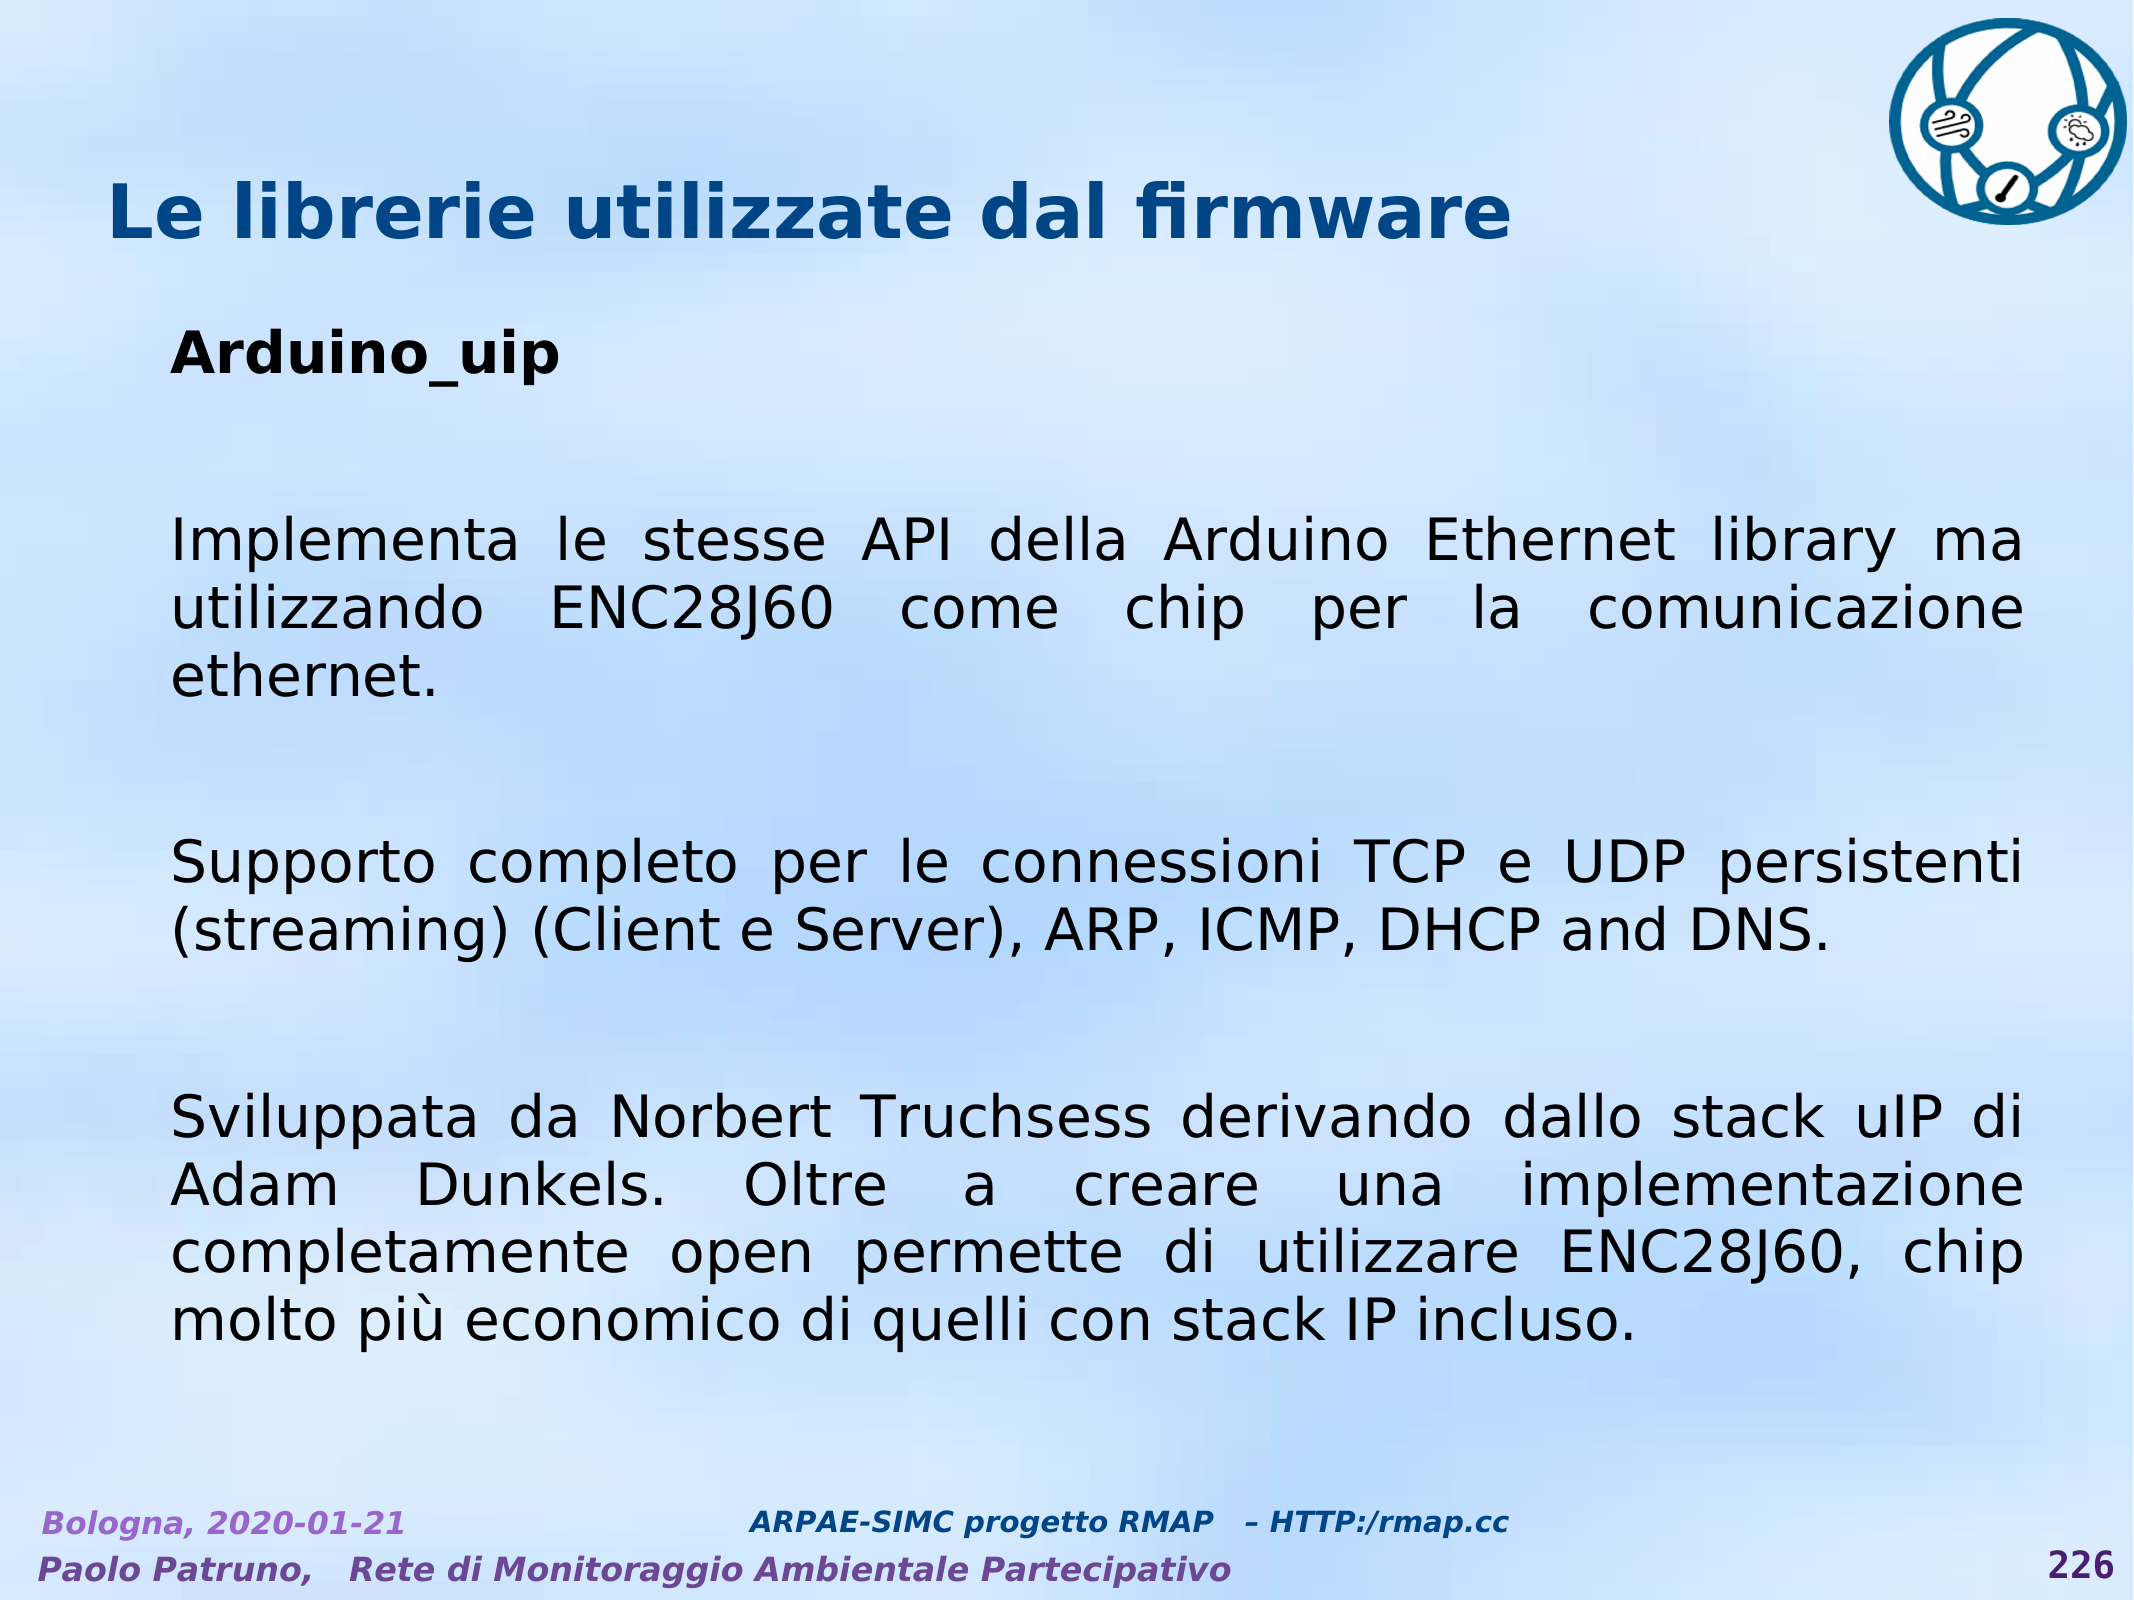

# Le librerie utilizzate dal firmware
Arduino_uip
Implementa le stesse API della Arduino Ethernet library ma utilizzando ENC28J60 come chip per la comunicazione ethernet.
Supporto completo per le connessioni TCP e UDP persistenti (streaming) (Client e Server), ARP, ICMP, DHCP and DNS.
Sviluppata da Norbert Truchsess derivando dallo stack uIP di Adam Dunkels. Oltre a creare una implementazione completamente open permette di utilizzare ENC28J60, chip molto più economico di quelli con stack IP incluso.